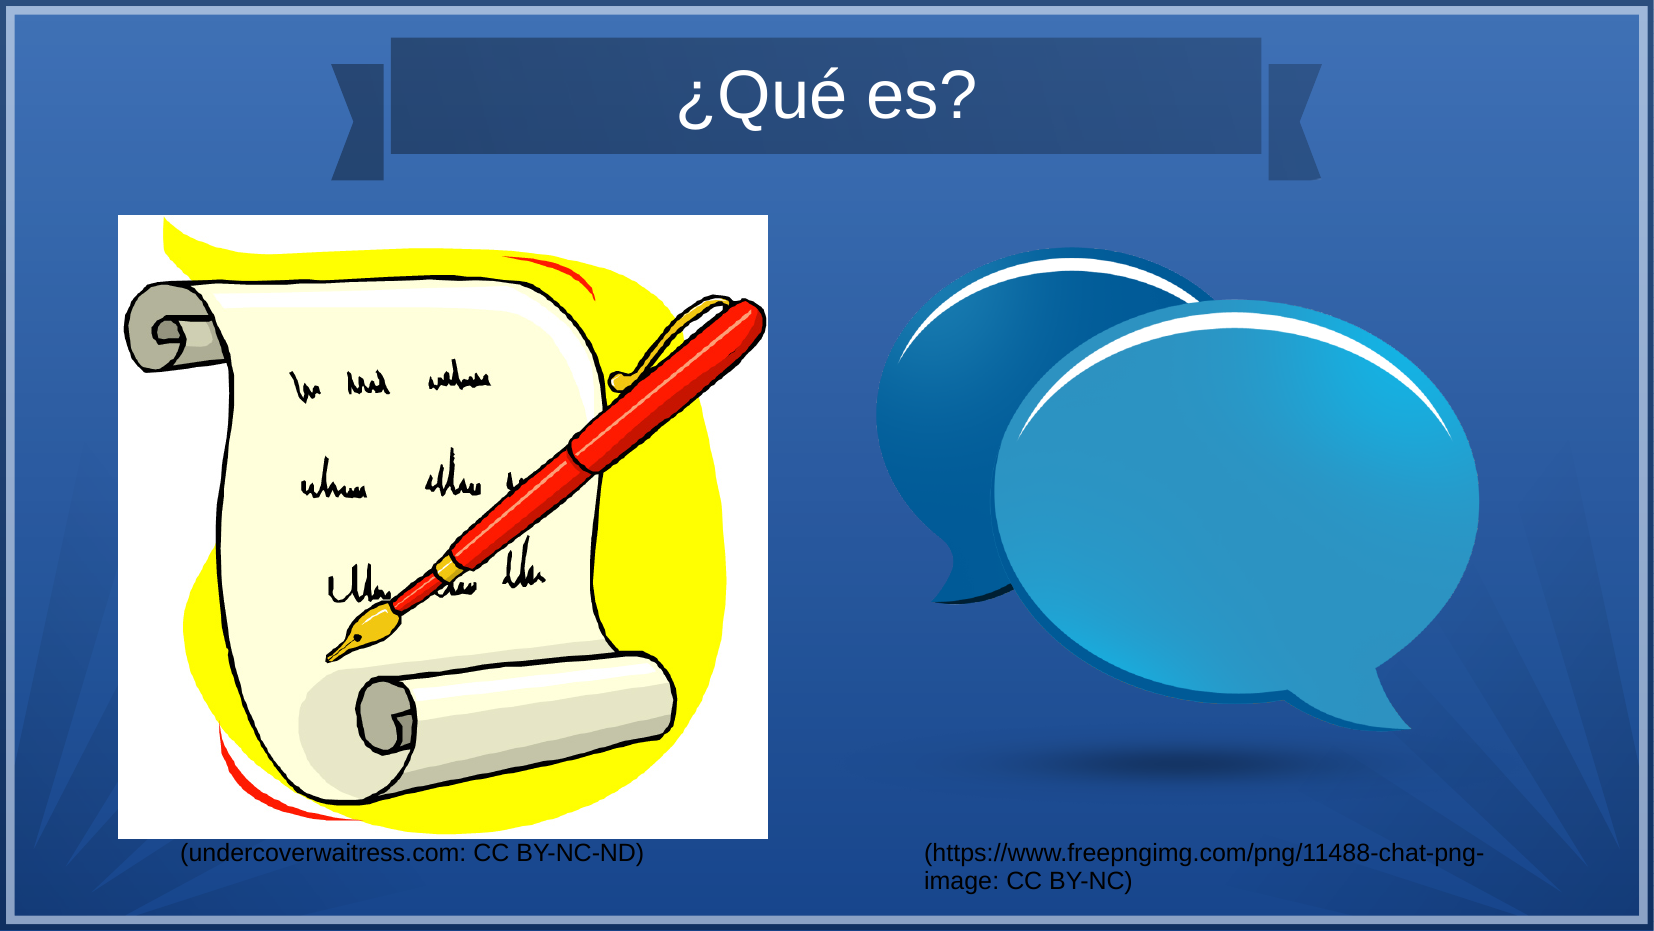

# ¿Qué es?
(https://www.freepngimg.com/png/11488-chat-png-image: CC BY-NC)
(undercoverwaitress.com: CC BY-NC-ND)